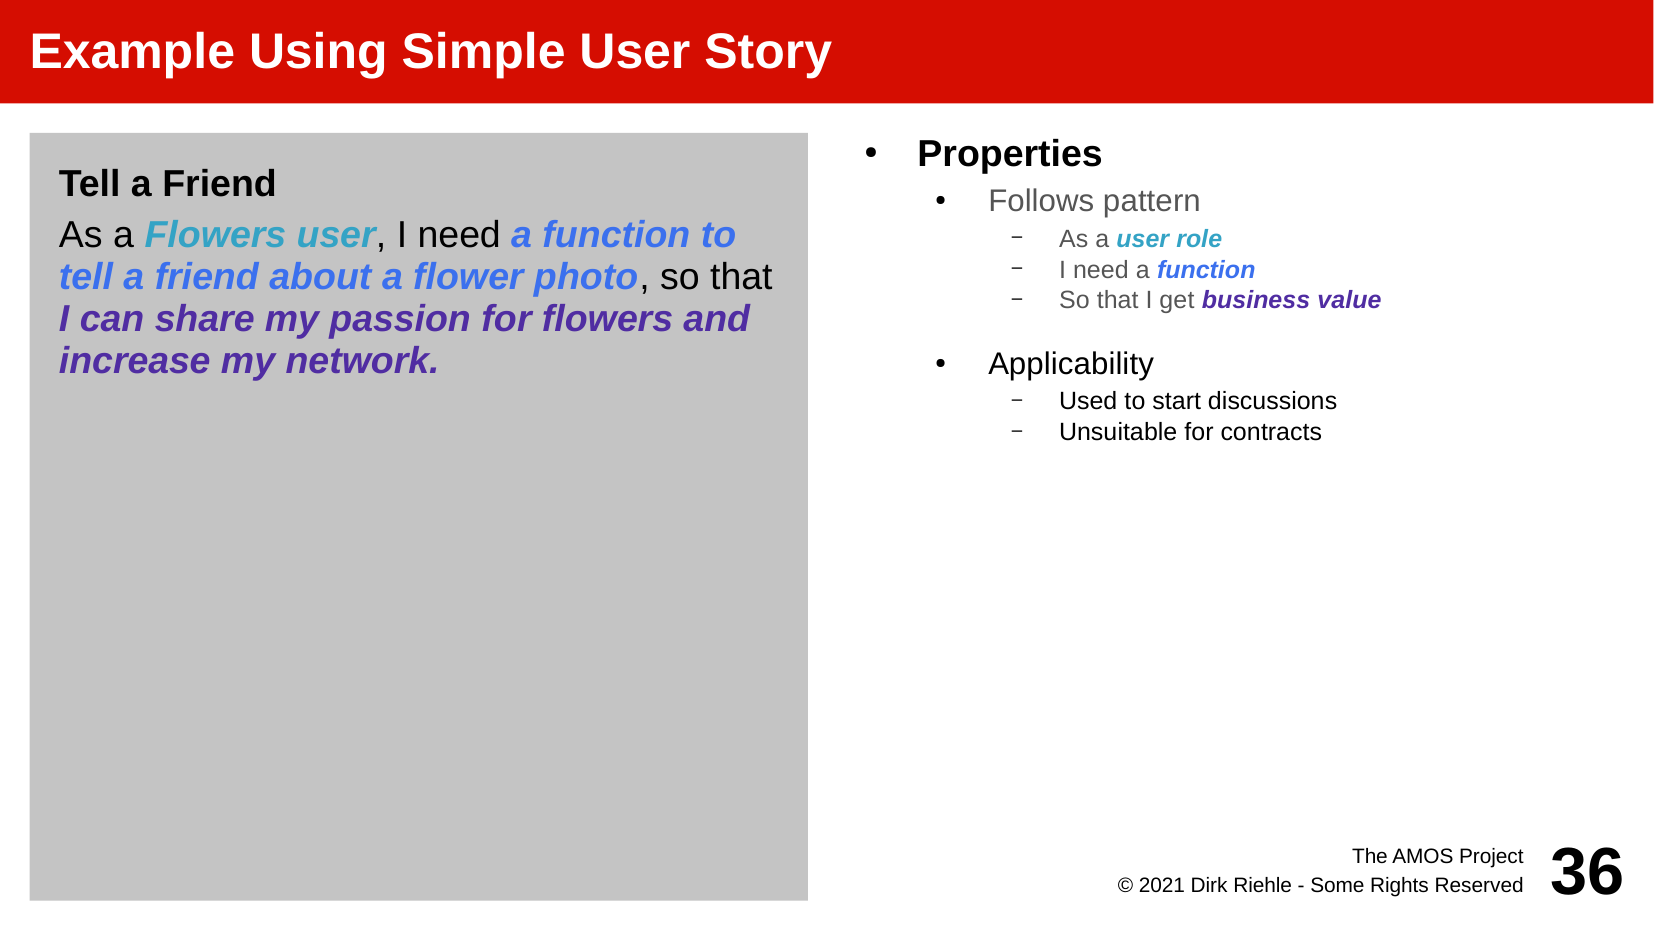

# Example Using Simple User Story
Tell a Friend
As a Flowers user, I need a function to tell a friend about a flower photo, so that I can share my passion for flowers and increase my network.
Properties
Follows pattern
As a user role
I need a function
So that I get business value
Applicability
Used to start discussions
Unsuitable for contracts
The AMOS Project
36
© 2021 Dirk Riehle - Some Rights Reserved